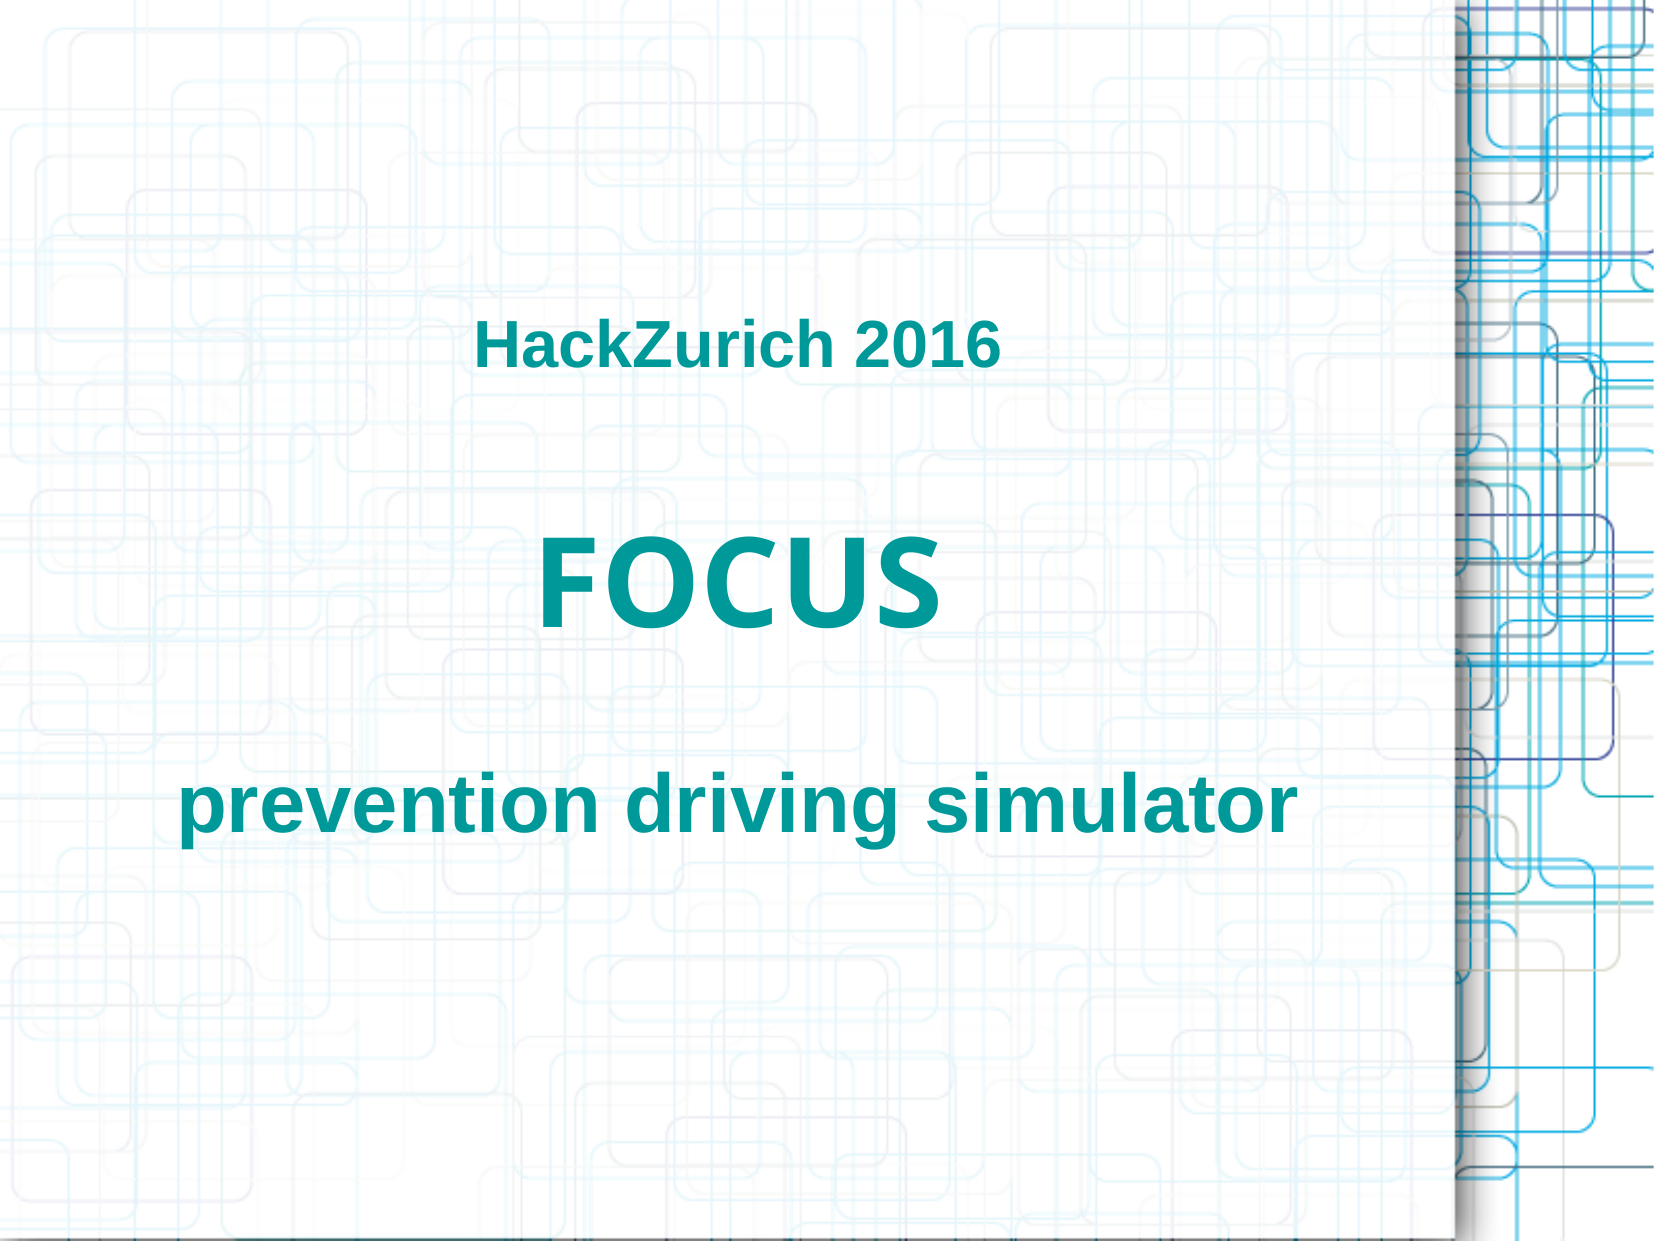

# HackZurich 2016
FOCUS
prevention driving simulator